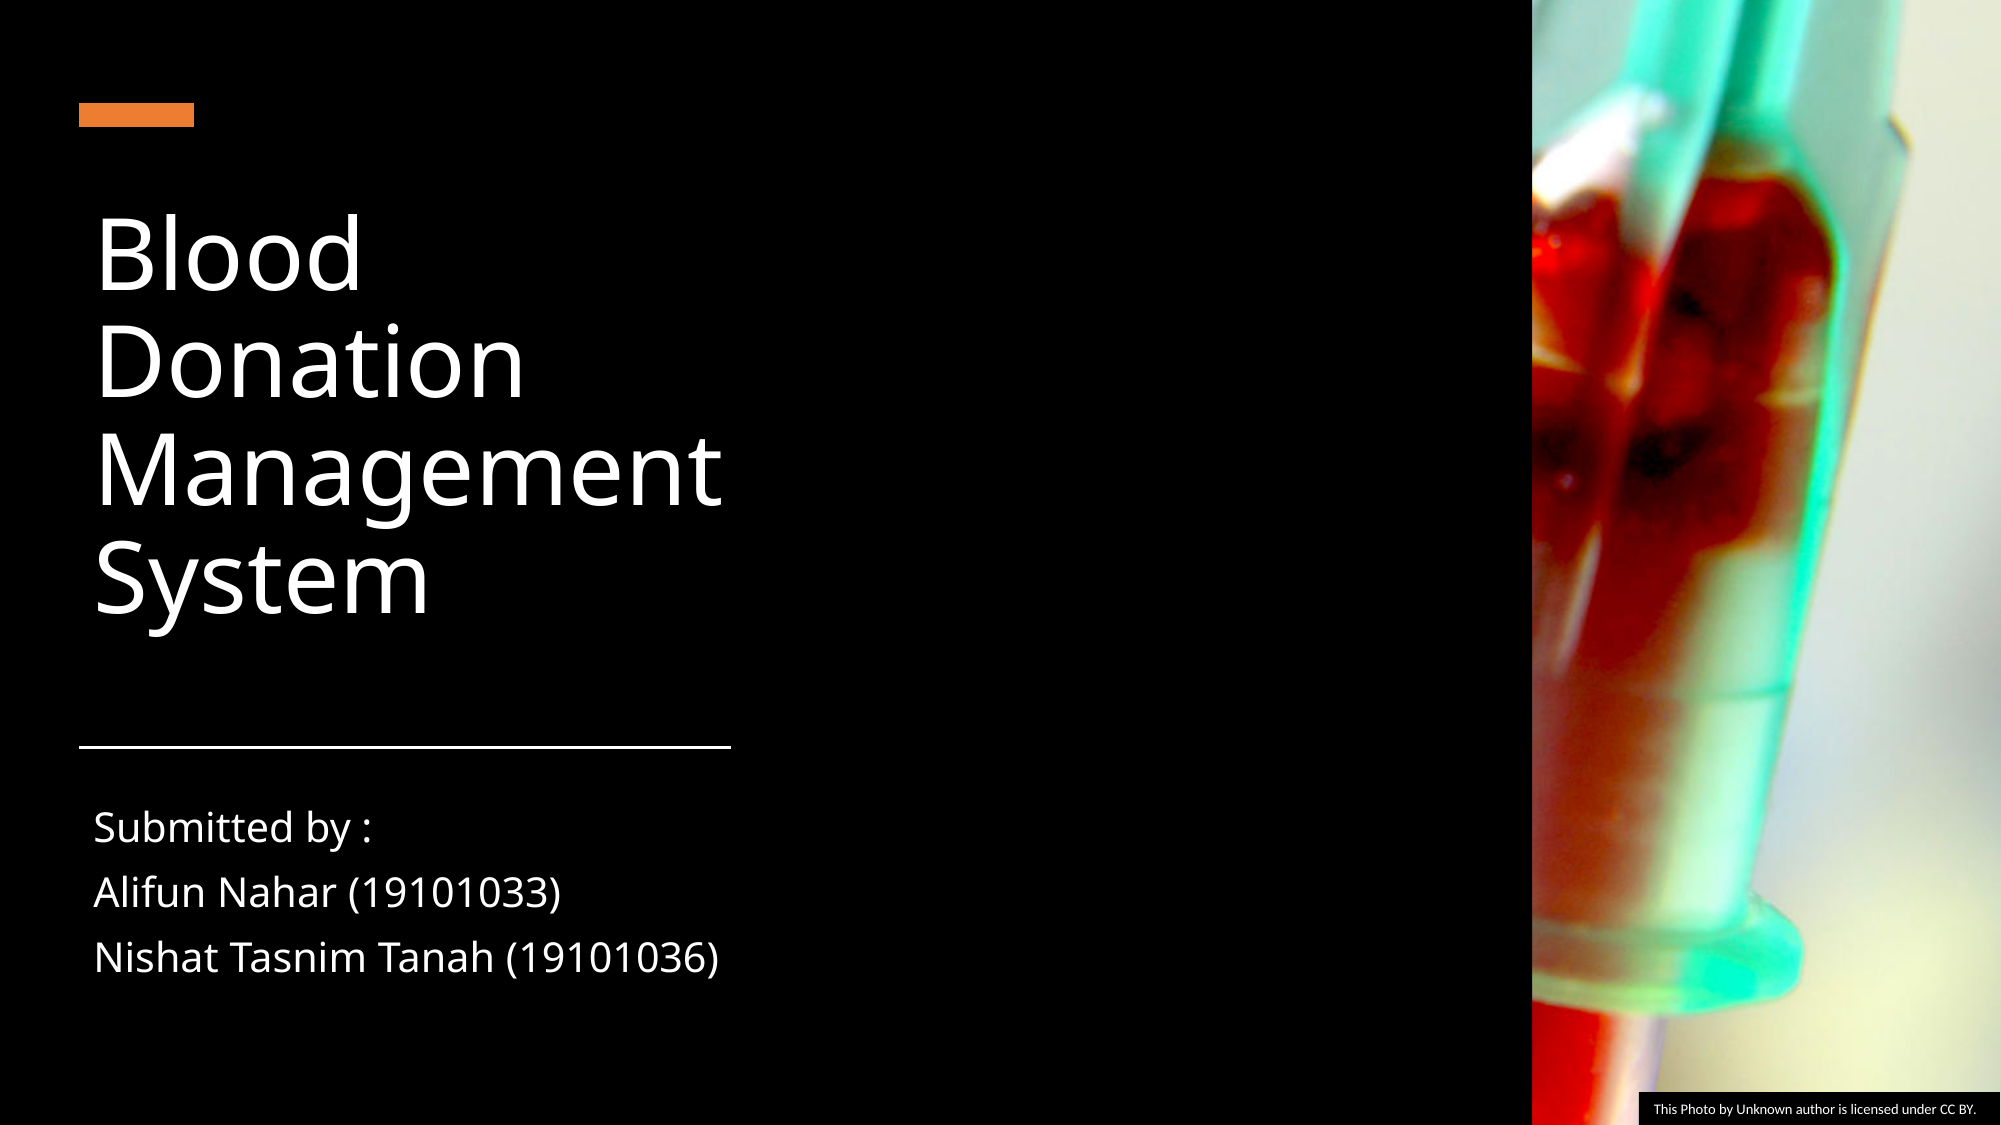

# Blood Donation Management System
Submitted by :
Alifun Nahar (19101033)
Nishat Tasnim Tanah (19101036)
This Photo by Unknown author is licensed under CC BY.